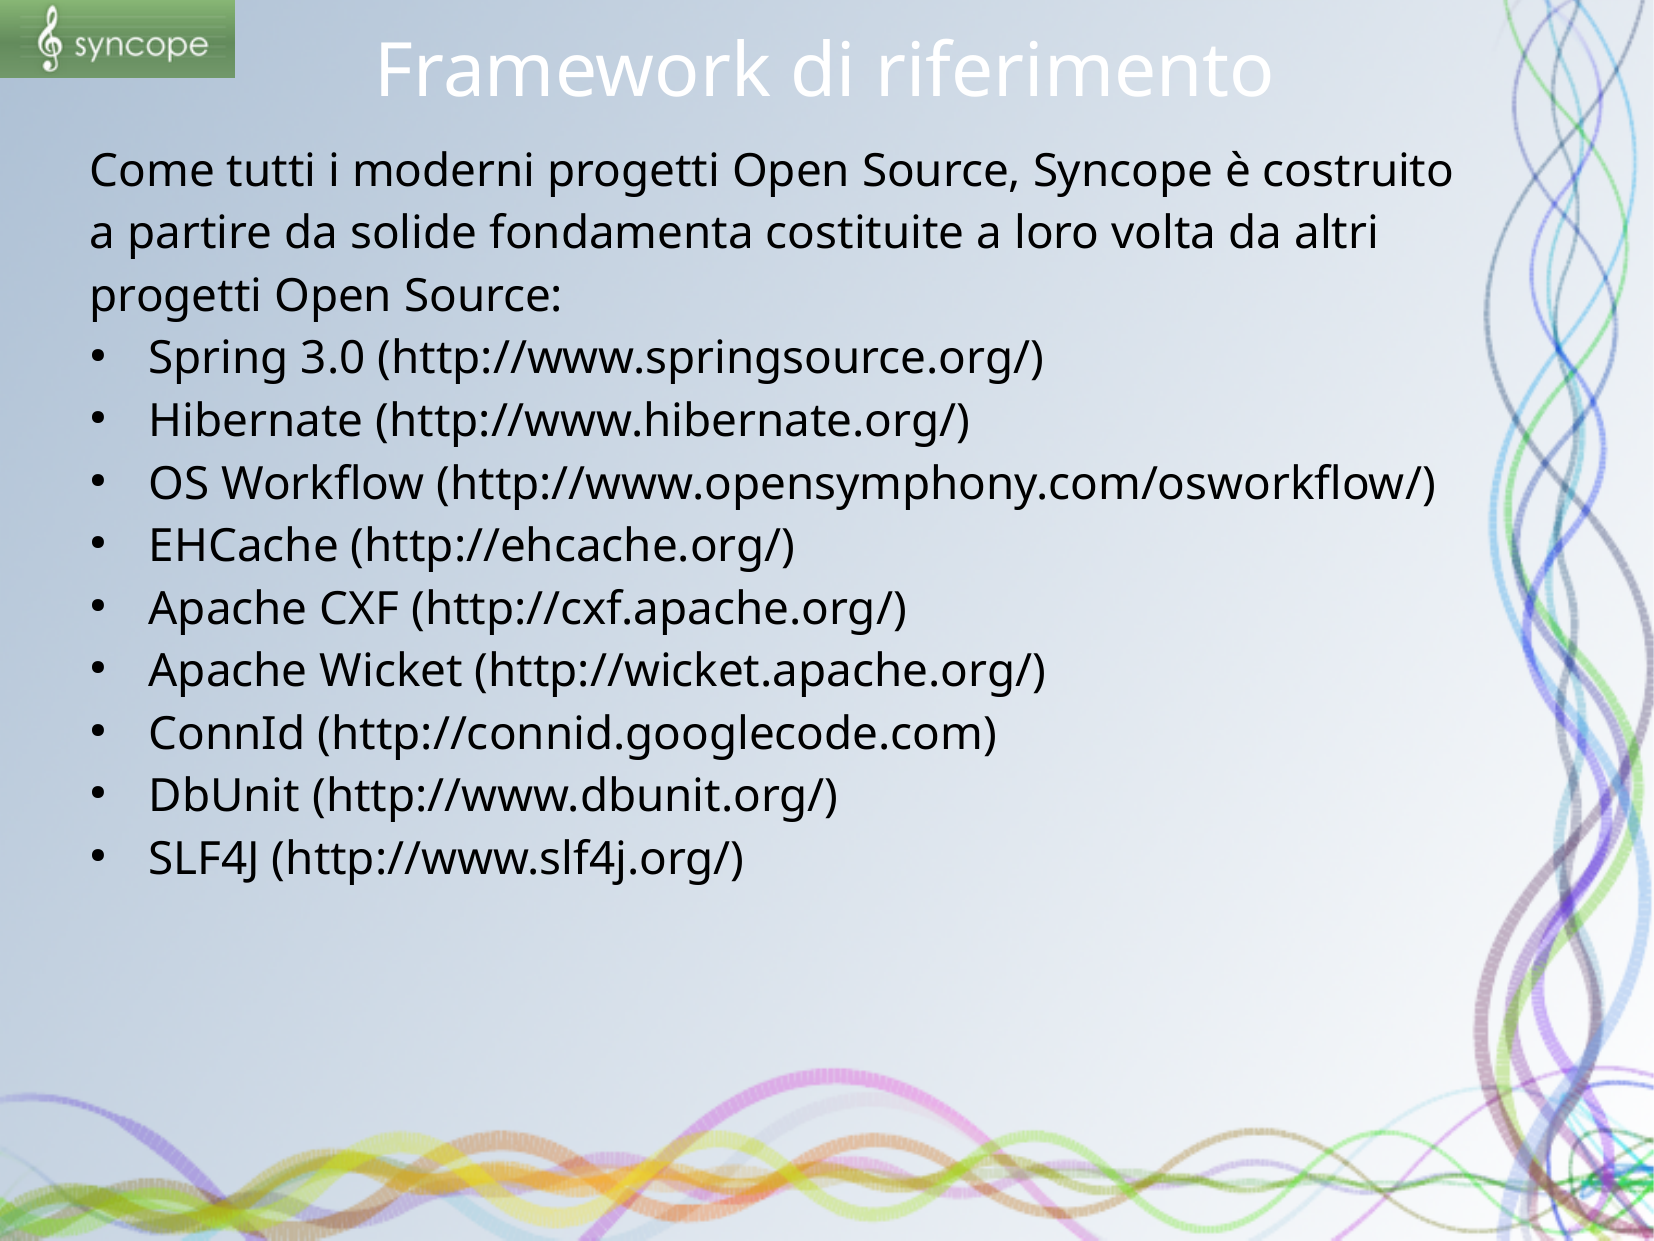

Framework di riferimento
Come tutti i moderni progetti Open Source, Syncope è costruito a partire da solide fondamenta costituite a loro volta da altri progetti Open Source:
Spring 3.0 (http://www.springsource.org/)
Hibernate (http://www.hibernate.org/)
OS Workflow (http://www.opensymphony.com/osworkflow/)
EHCache (http://ehcache.org/)
Apache CXF (http://cxf.apache.org/)
Apache Wicket (http://wicket.apache.org/)
ConnId (http://connid.googlecode.com)
DbUnit (http://www.dbunit.org/)
SLF4J (http://www.slf4j.org/)